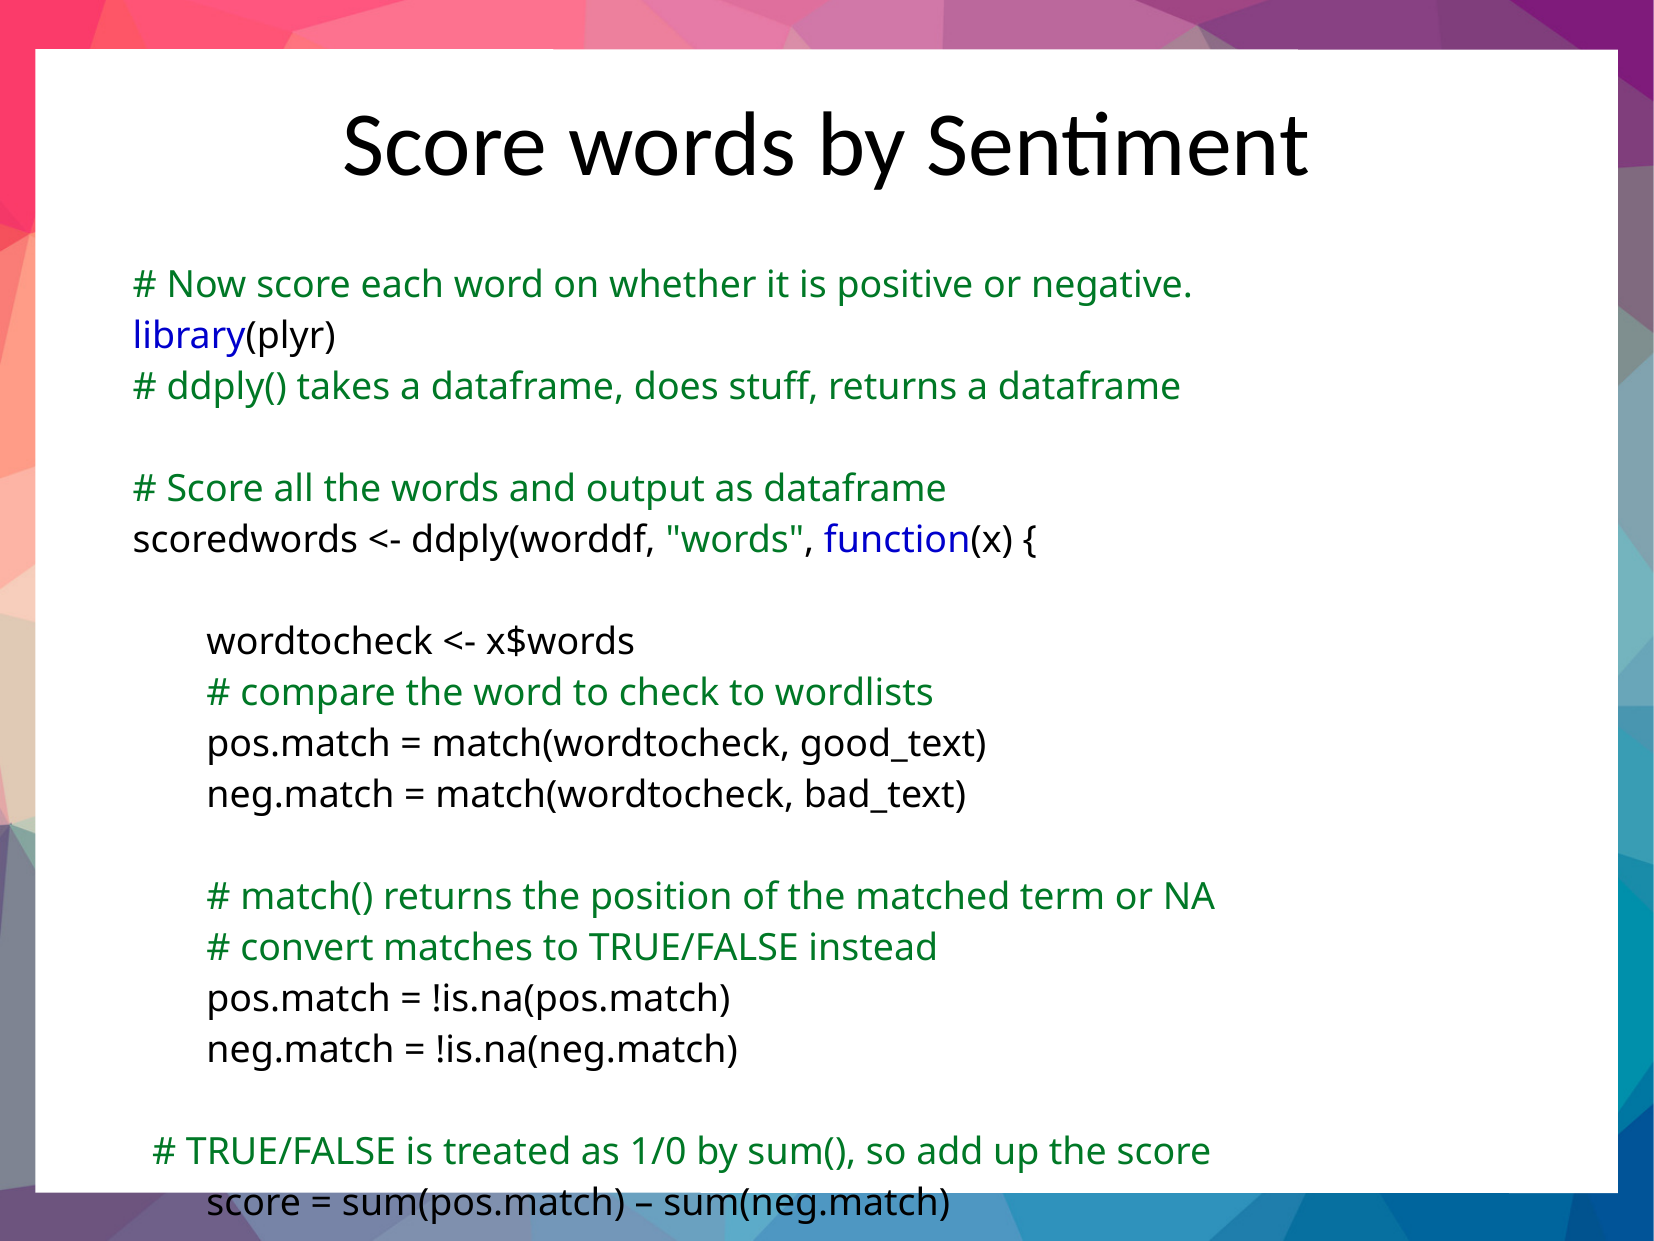

# Score words by Sentiment
# Now score each word on whether it is positive or negative.
library(plyr)
# ddply() takes a dataframe, does stuff, returns a dataframe
# Score all the words and output as dataframe
scoredwords <- ddply(worddf, "words", function(x) {
 	wordtocheck <- x$words
 	# compare the word to check to wordlists
 	pos.match = match(wordtocheck, good_text)
 	neg.match = match(wordtocheck, bad_text)
 	# match() returns the position of the matched term or NA
 	# convert matches to TRUE/FALSE instead
 	pos.match = !is.na(pos.match)
 	neg.match = !is.na(neg.match)
 # TRUE/FALSE is treated as 1/0 by sum(), so add up the score
 	score = sum(pos.match) – sum(neg.match)
 })